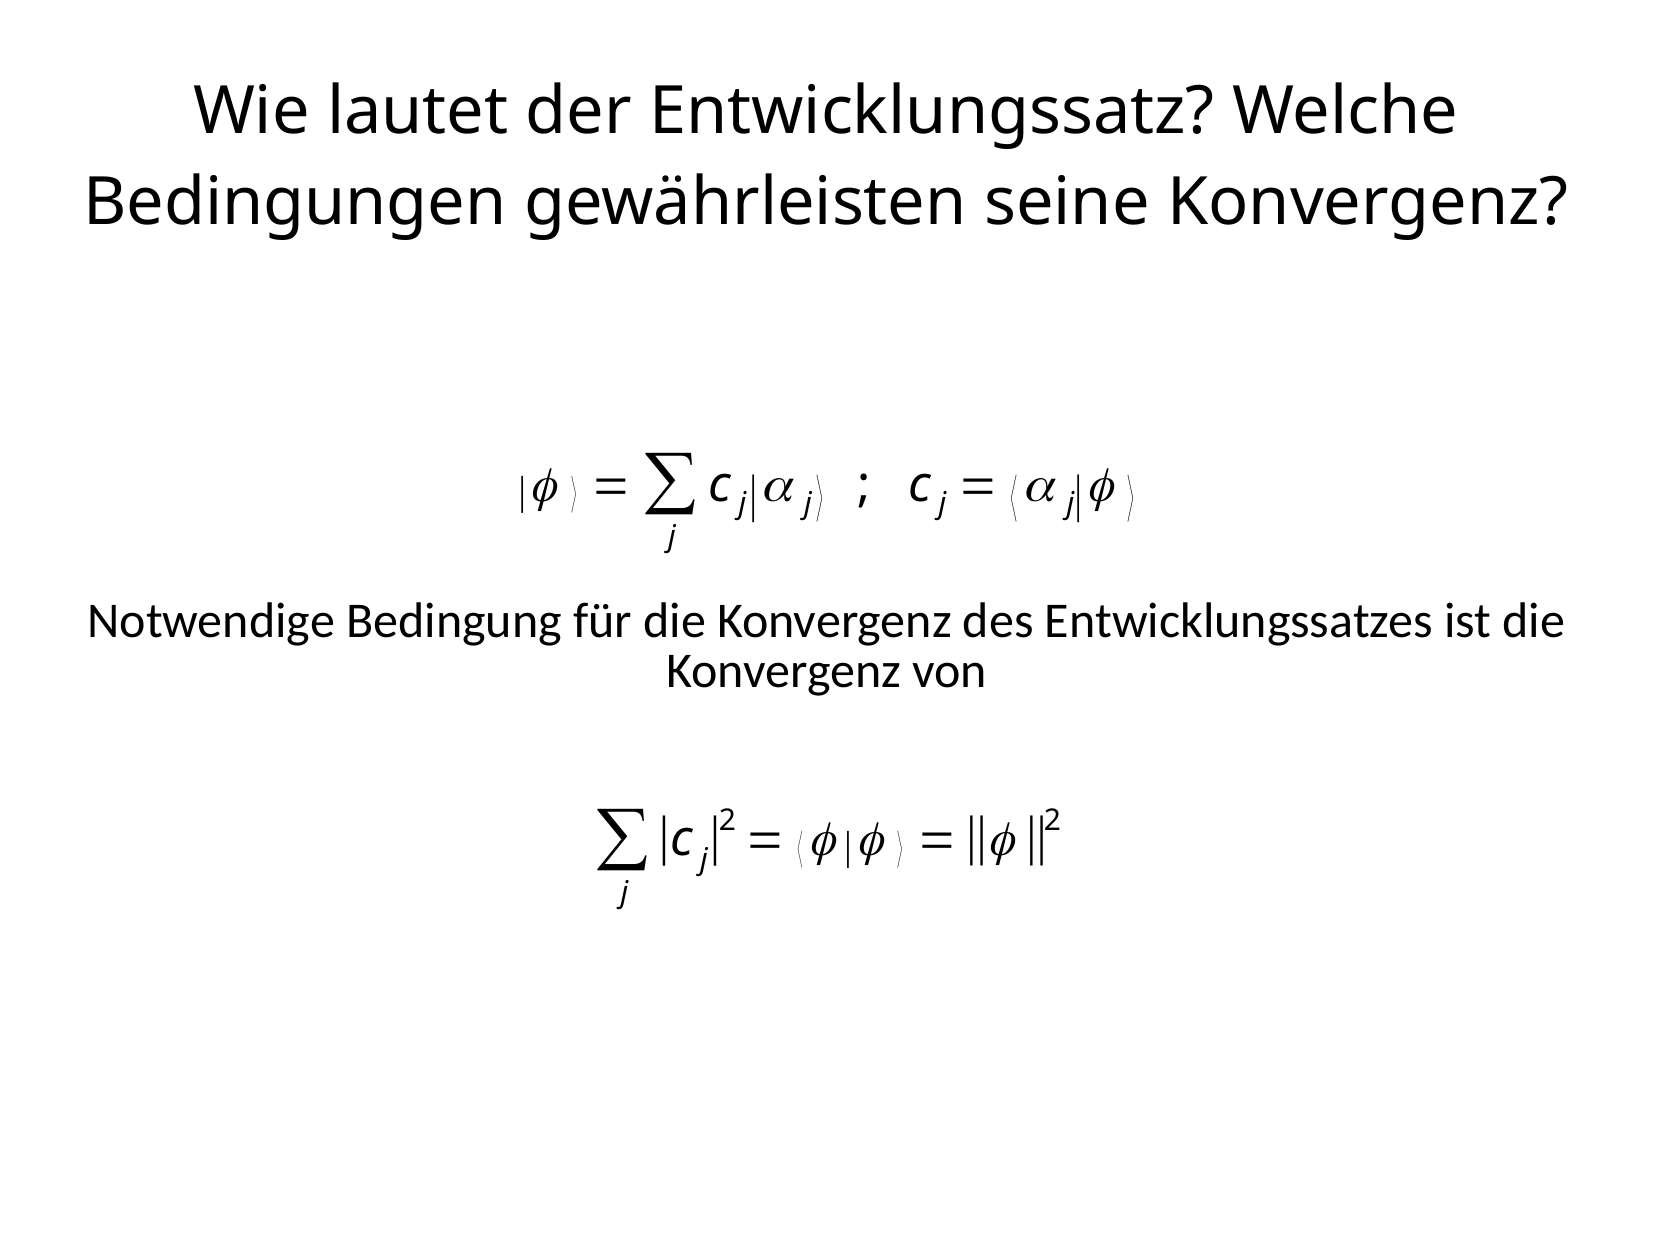

# Wie lautet der Entwicklungssatz? Welche Bedingungen gewährleisten seine Konvergenz?
Notwendige Bedingung für die Konvergenz des Entwicklungssatzes ist die Konvergenz von